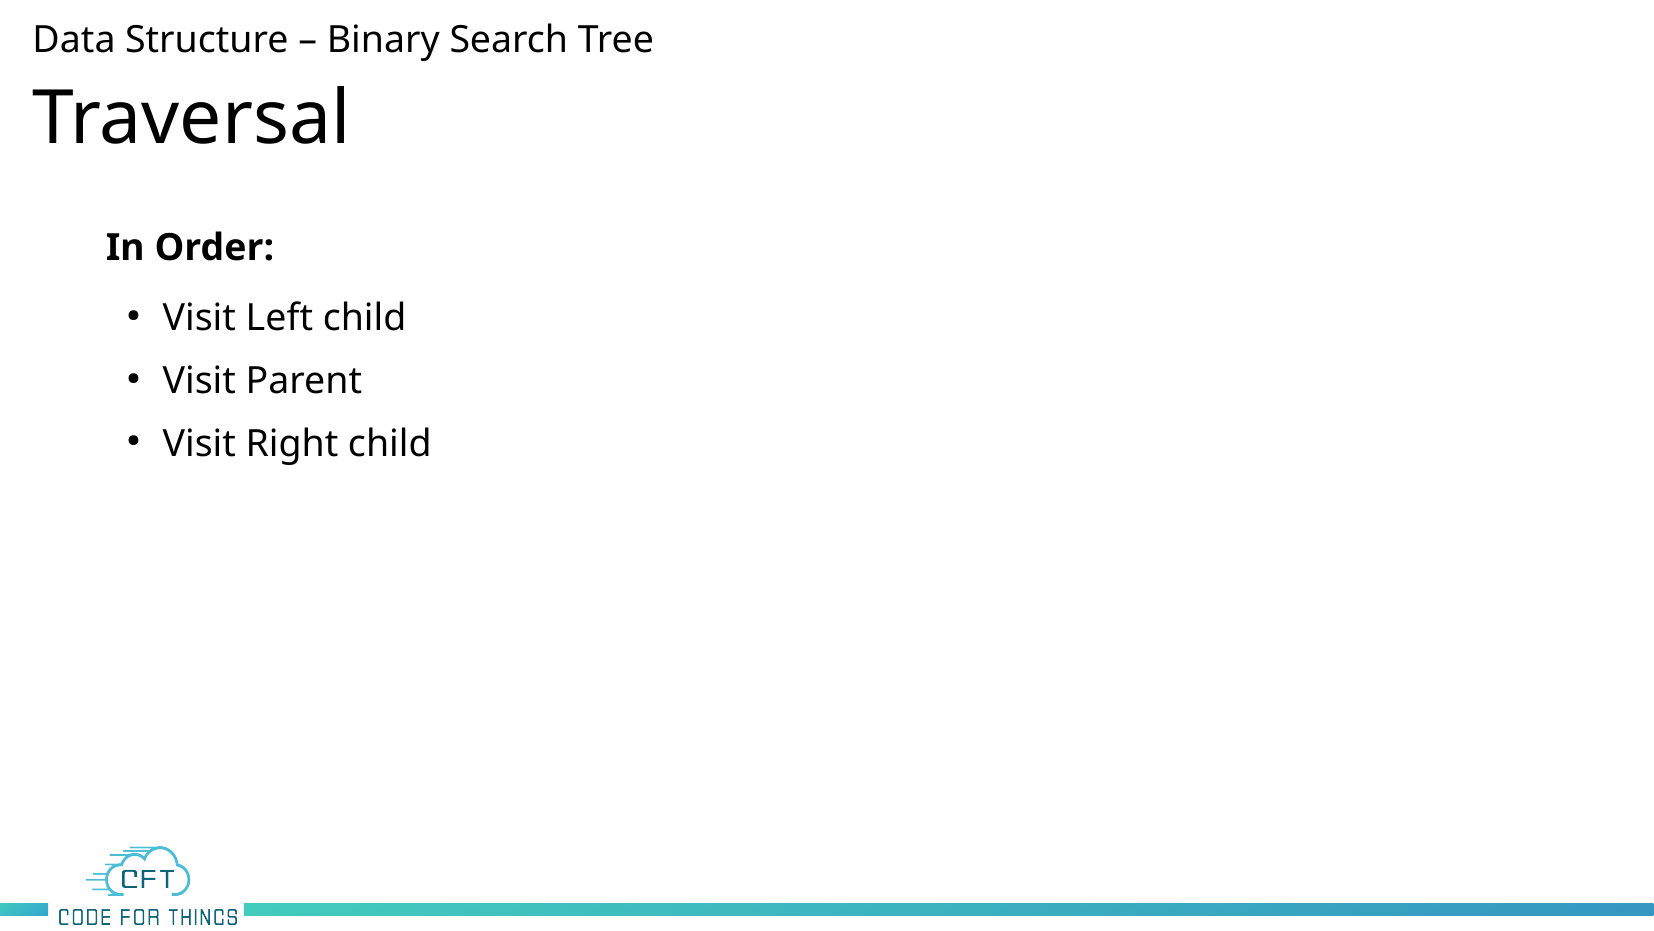

# Data Structure – Binary Search Tree Traversal
In Order:
Visit Left child
Visit Parent
Visit Right child